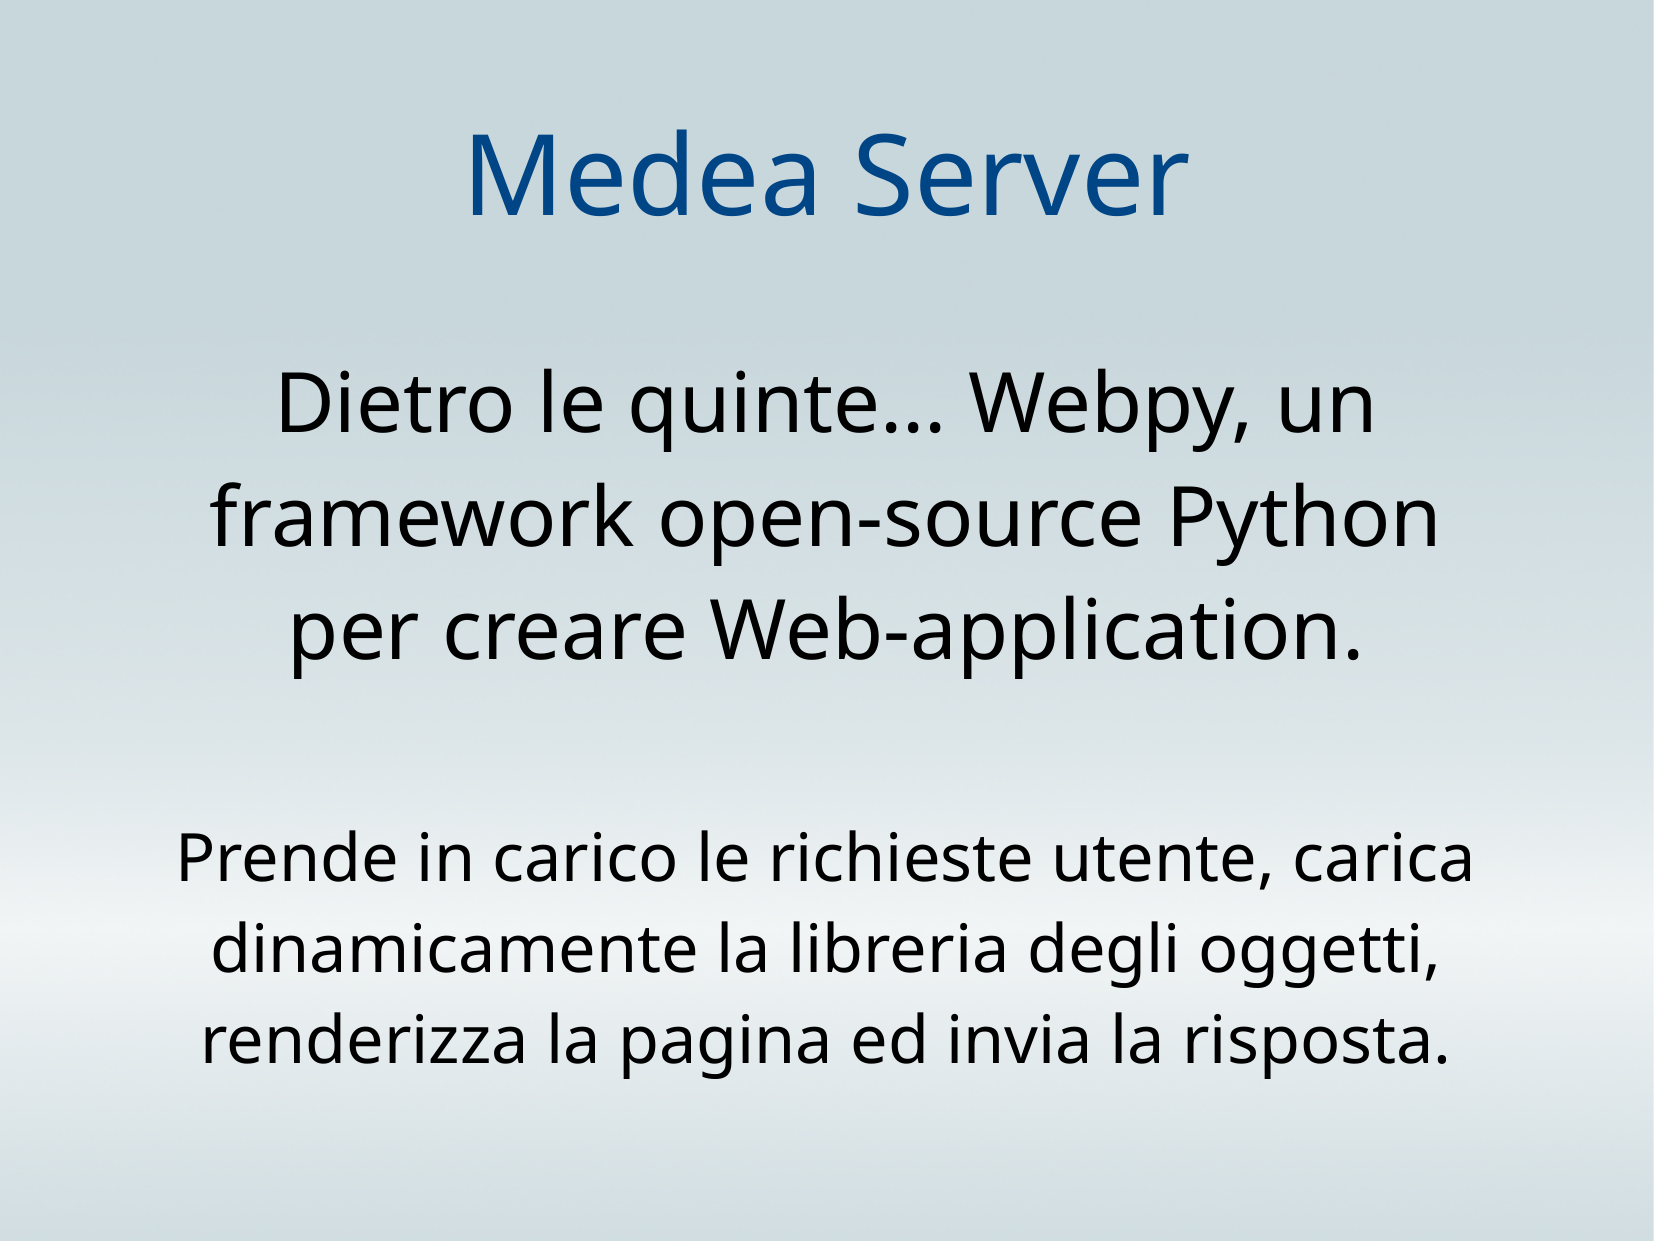

Medea Server
Dietro le quinte... Webpy, un framework open-source Python per creare Web-application.
Prende in carico le richieste utente, carica dinamicamente la libreria degli oggetti, renderizza la pagina ed invia la risposta.